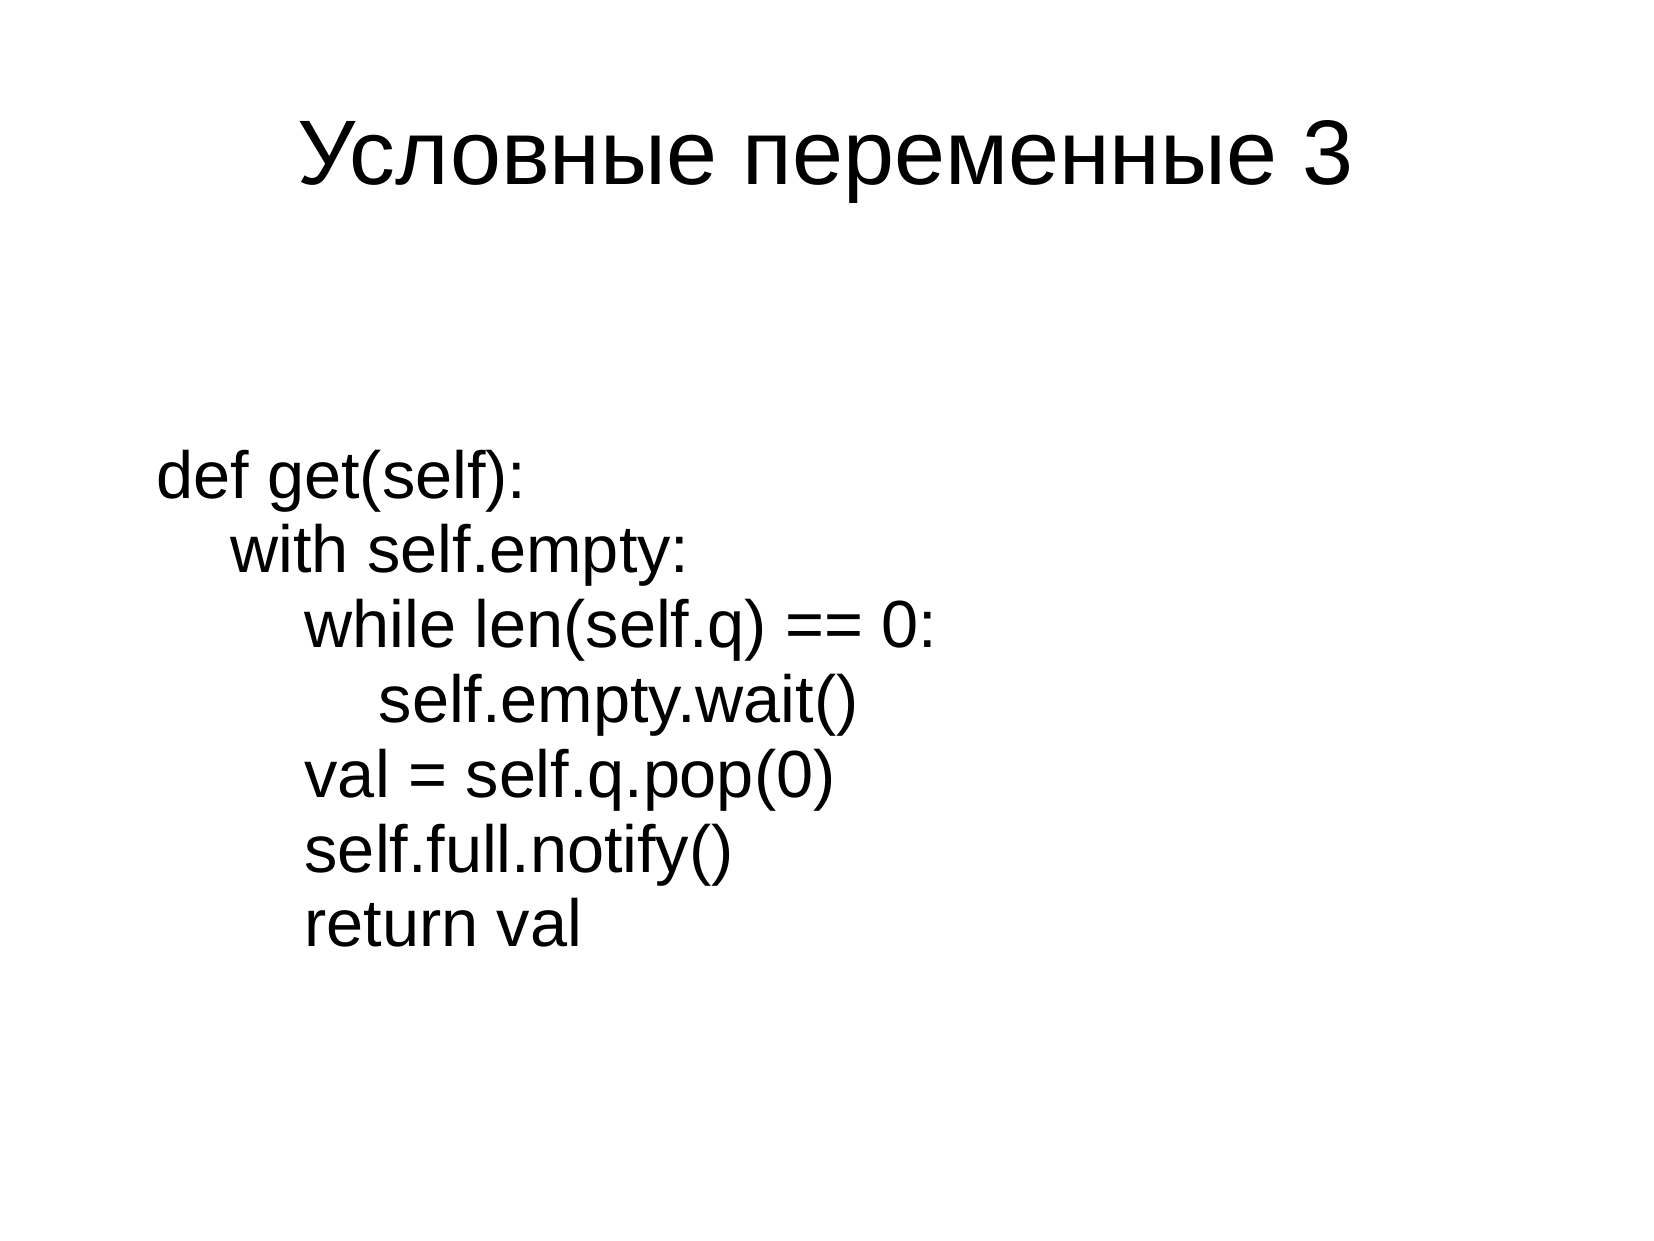

# Условные переменные 3
 def get(self):
 with self.empty:
 while len(self.q) == 0:
 self.empty.wait()
 val = self.q.pop(0)
 self.full.notify()
 return val